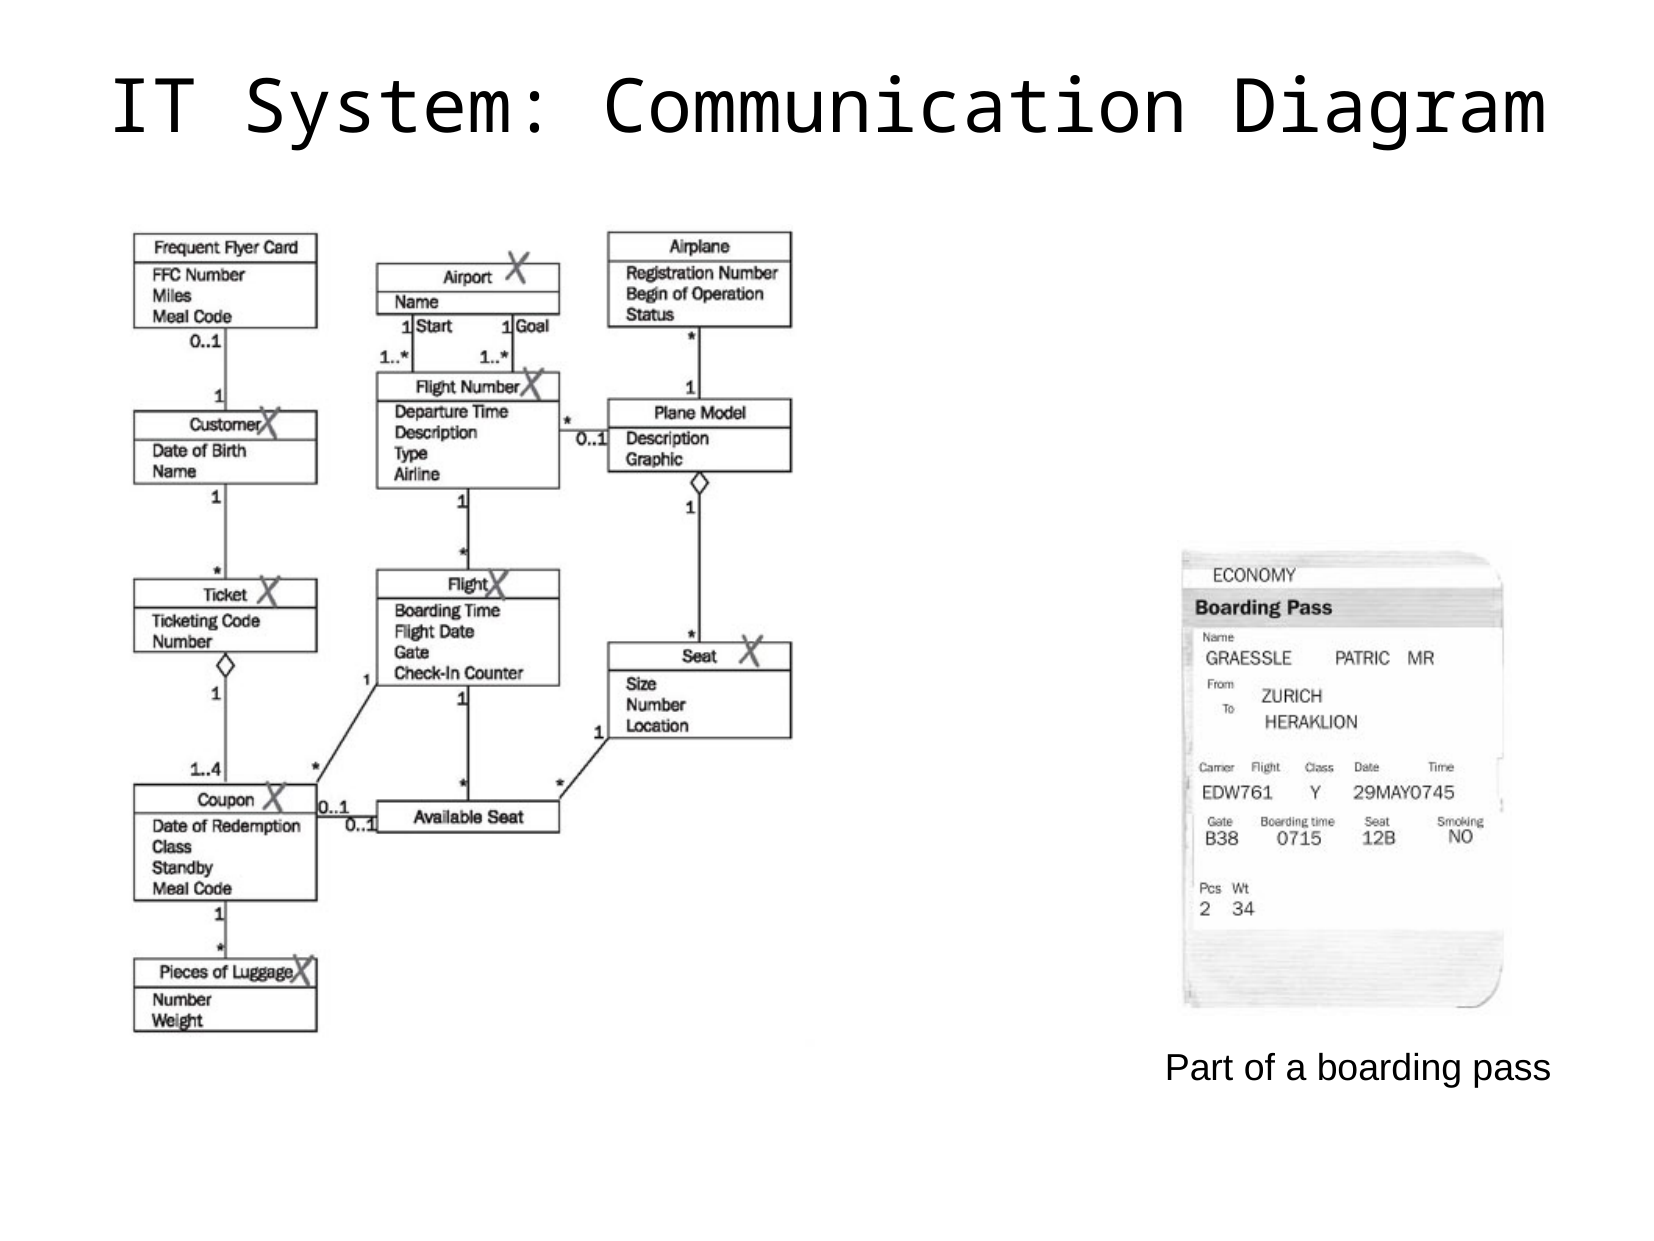

# IT System: Communication Diagram
Part of a boarding pass